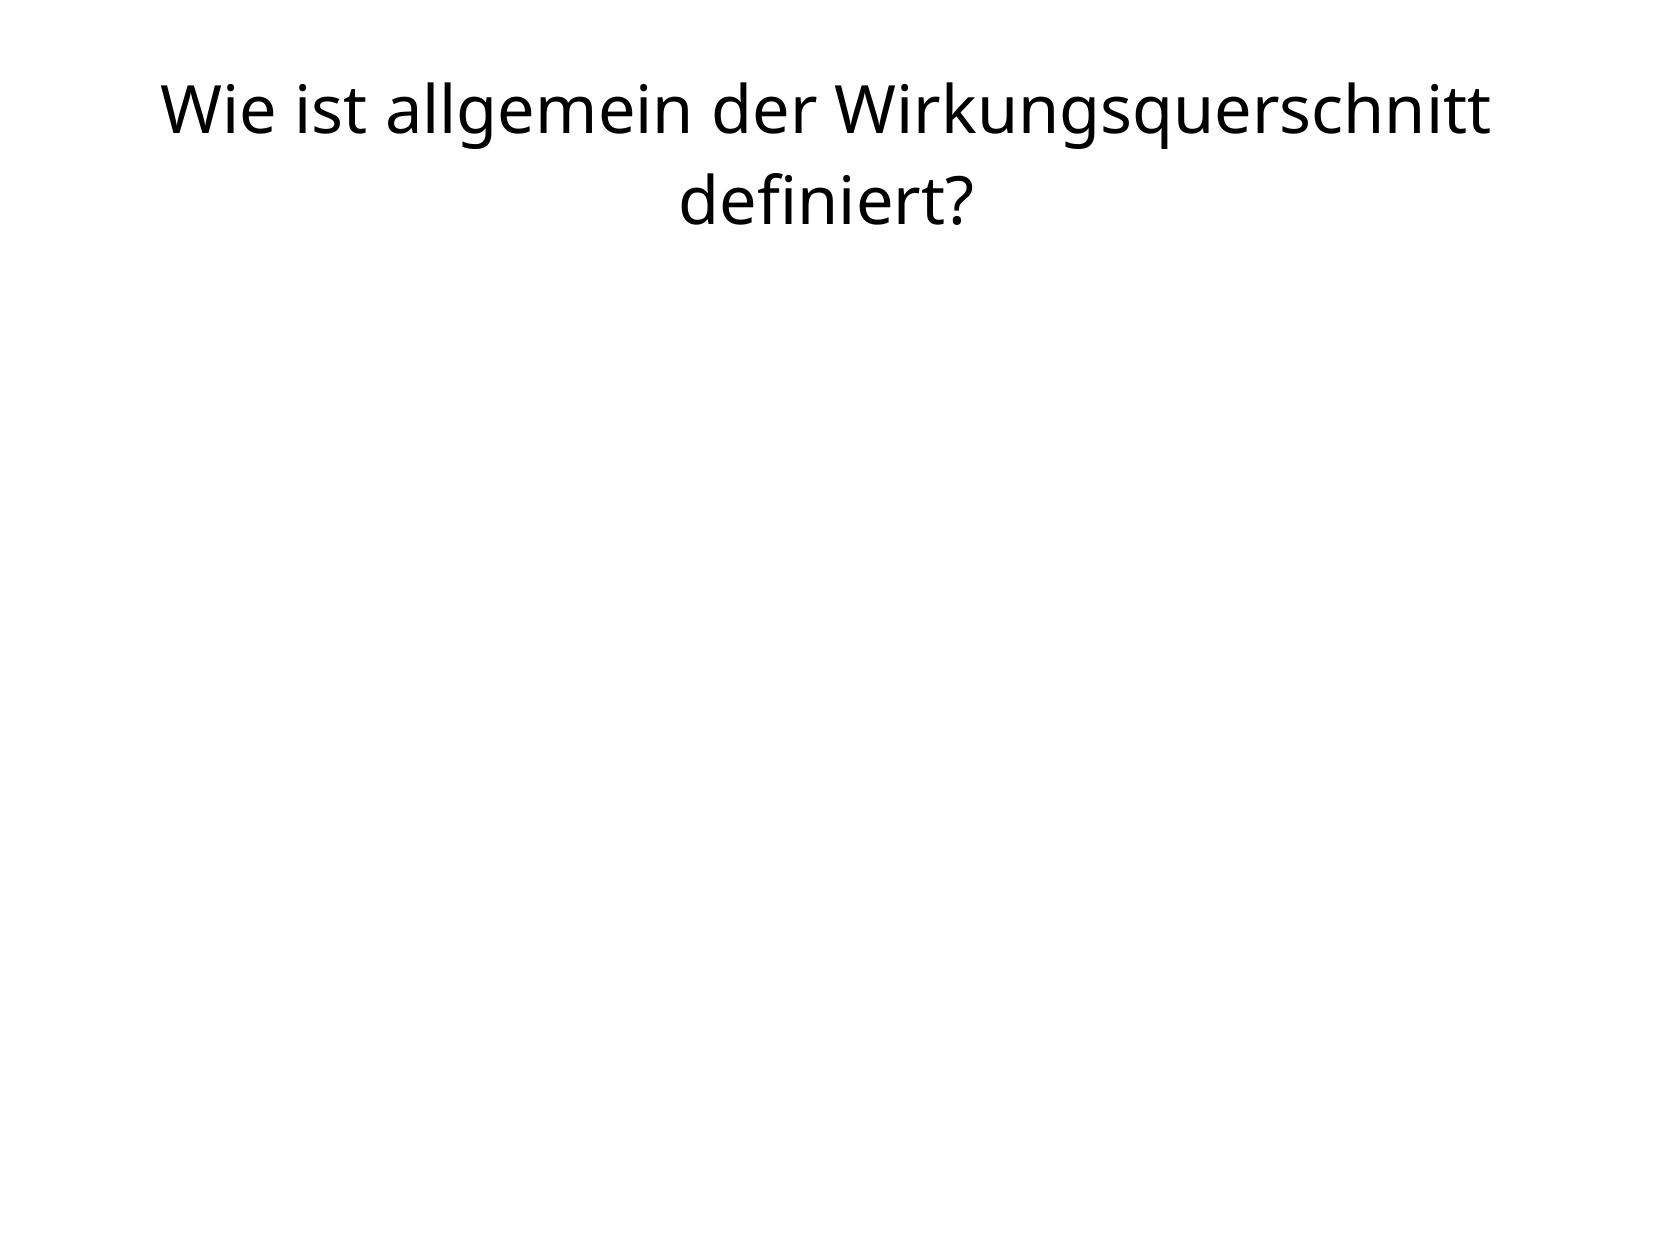

# Wie ist allgemein der Wirkungsquerschnitt definiert?